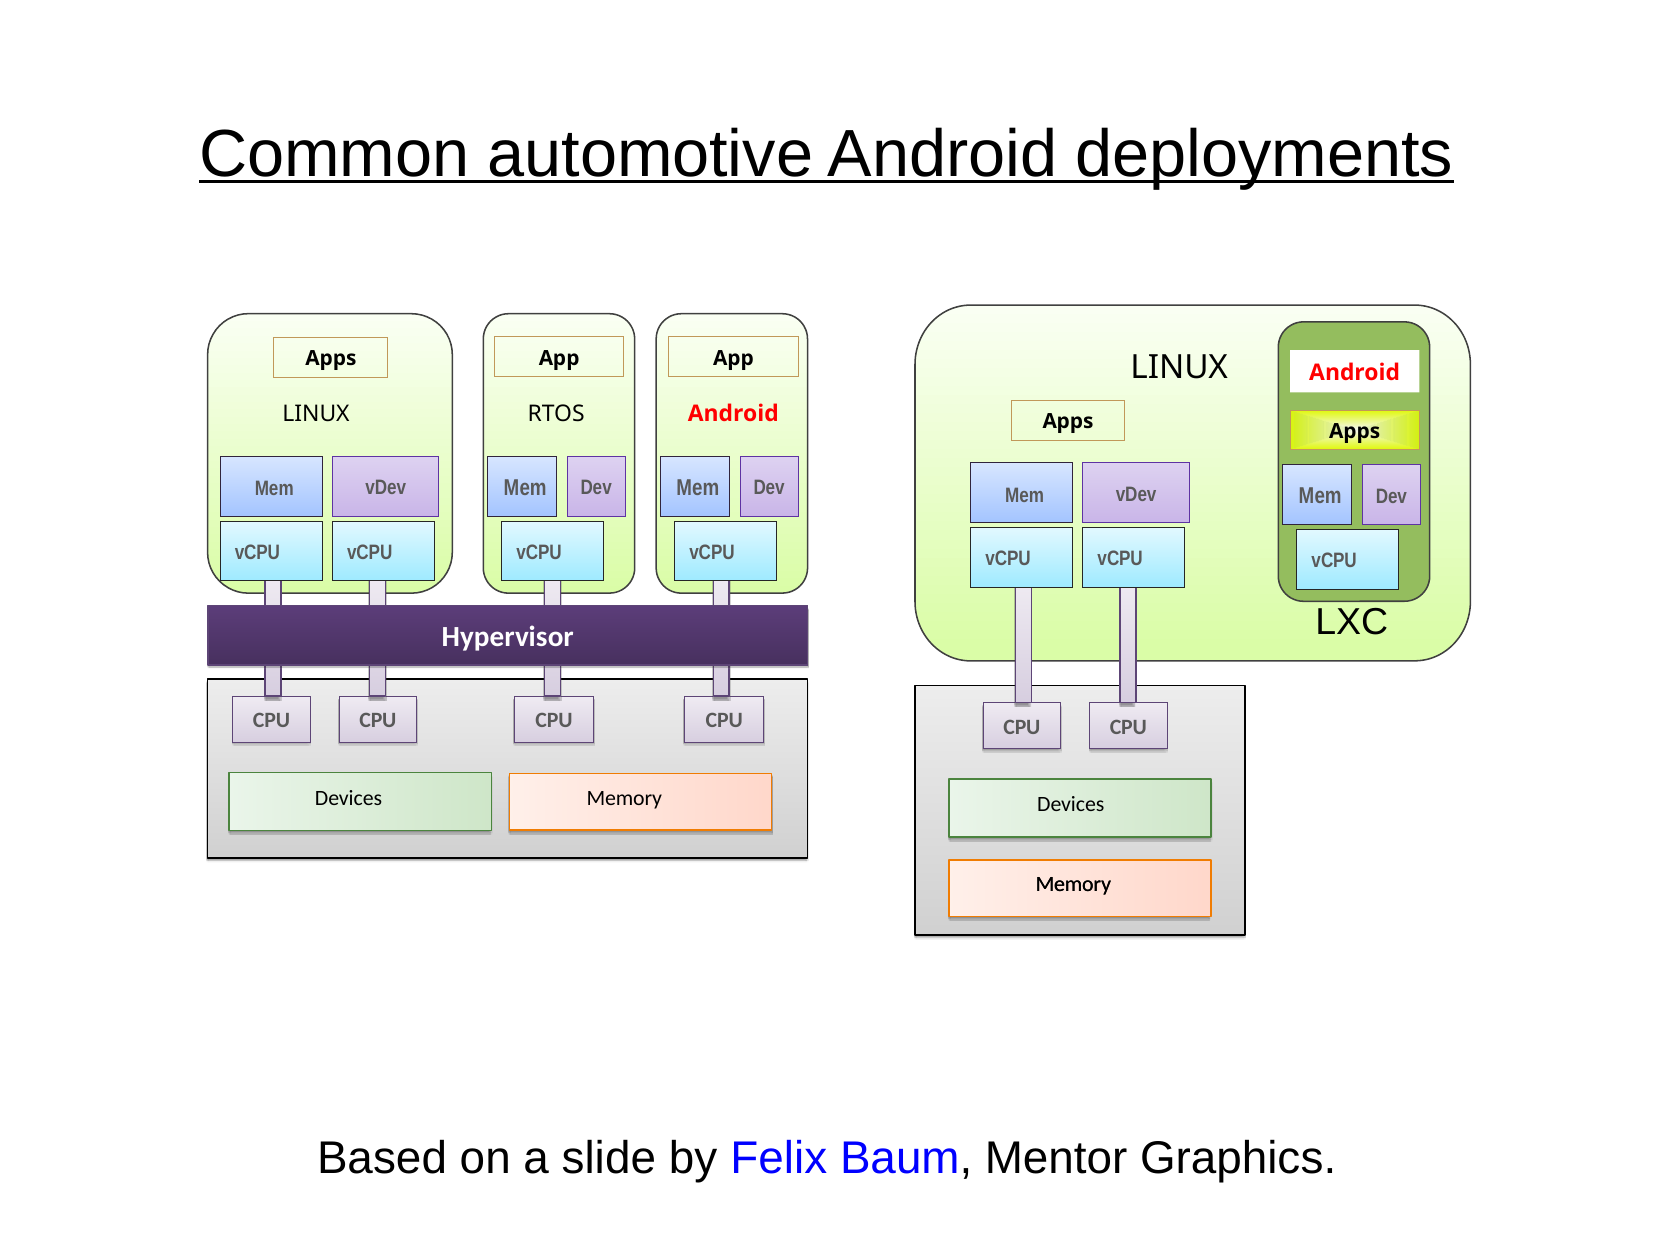

# Common automotive Android deployments
LINUX
Android
Apps
Apps
 Mem
vDev
vCPU
vCPU
CPU
CPU
 Mem
Dev
vCPU
LXC
Devices
Memory
Memory
App
App
Apps
LINUX
 RTOS
Android
 Mem
vDev
 Mem
Dev
 Mem
Dev
vCPU
vCPU
vCPU
vCPU
Hypervisor
CPU
CPU
CPU
CPU
Devices
Memory
Based on a slide by Felix Baum, Mentor Graphics.